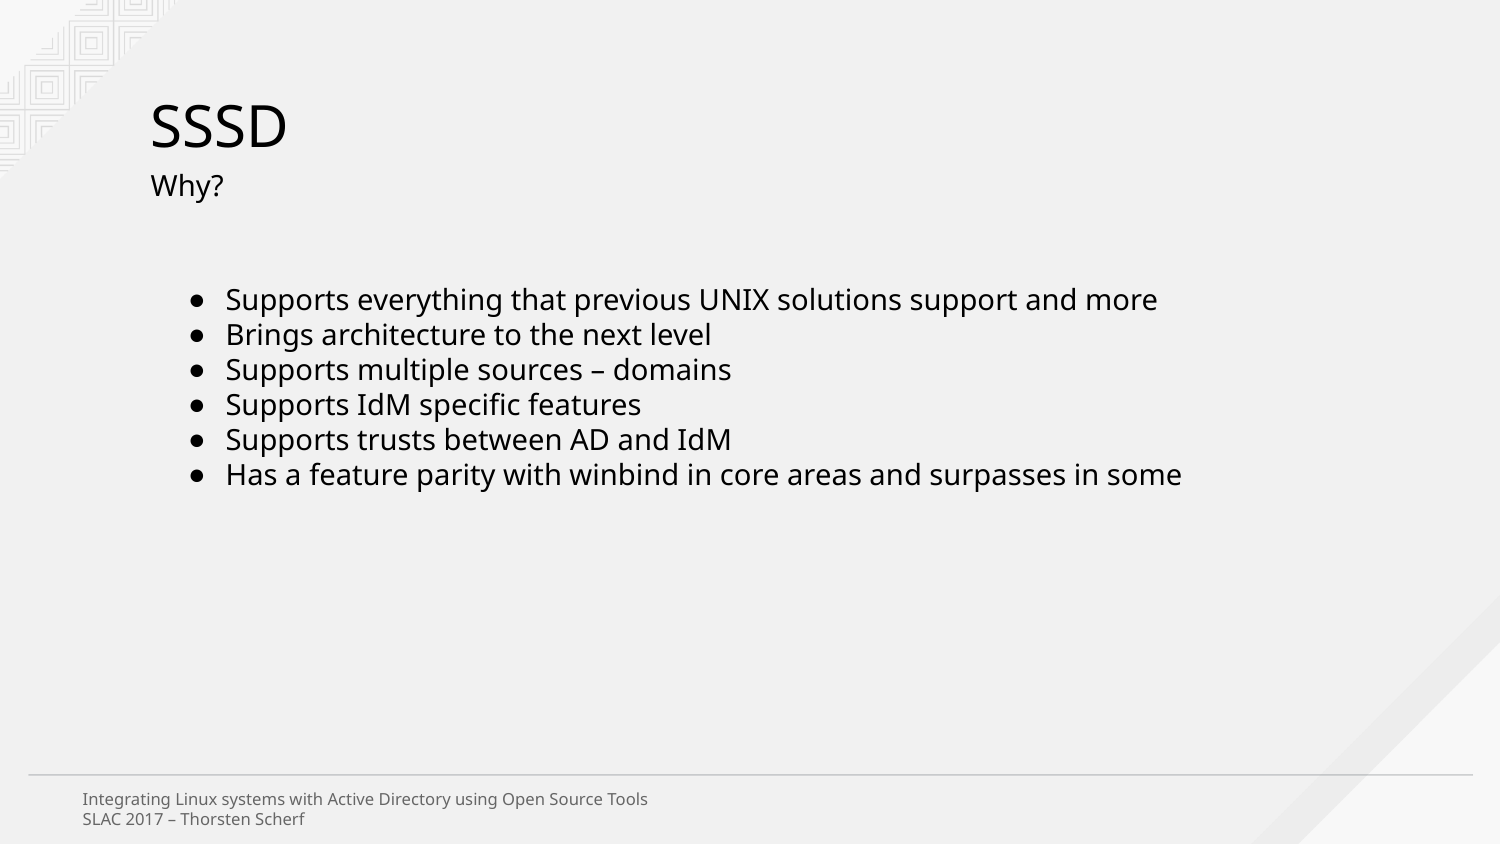

SSSD
Why?
# Supports everything that previous UNIX solutions support and more
Brings architecture to the next level
Supports multiple sources – domains
Supports IdM specific features
Supports trusts between AD and IdM
Has a feature parity with winbind in core areas and surpasses in some